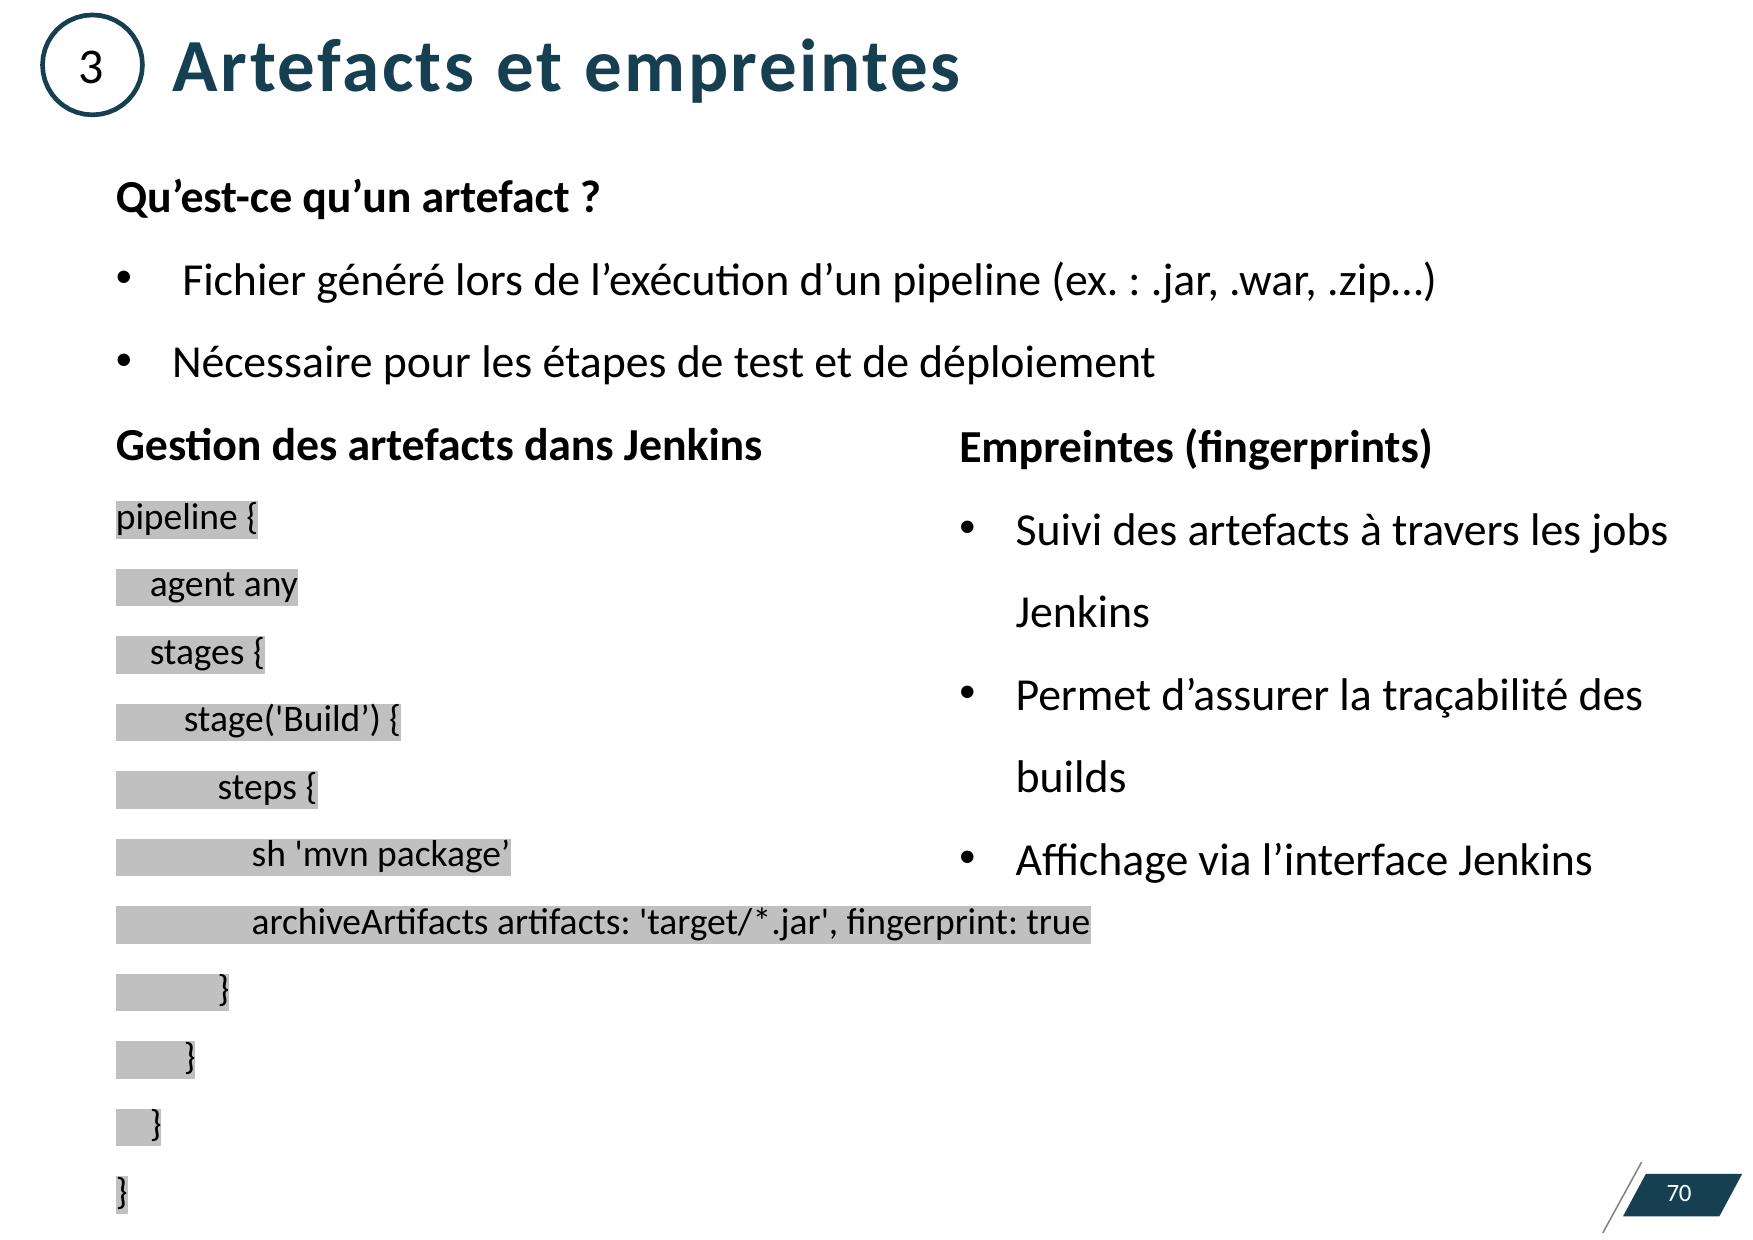

# Artefacts et empreintes
3
Qu’est-ce qu’un artefact ?
 Fichier généré lors de l’exécution d’un pipeline (ex. : .jar, .war, .zip…)
Nécessaire pour les étapes de test et de déploiement
Gestion des artefacts dans Jenkins
pipeline {
 agent any
 stages {
 stage('Build’) {
 steps {
 sh 'mvn package’
 archiveArtifacts artifacts: 'target/*.jar', fingerprint: true
 }
 }
 }
}
Empreintes (fingerprints)
Suivi des artefacts à travers les jobs Jenkins
Permet d’assurer la traçabilité des builds
Affichage via l’interface Jenkins
70